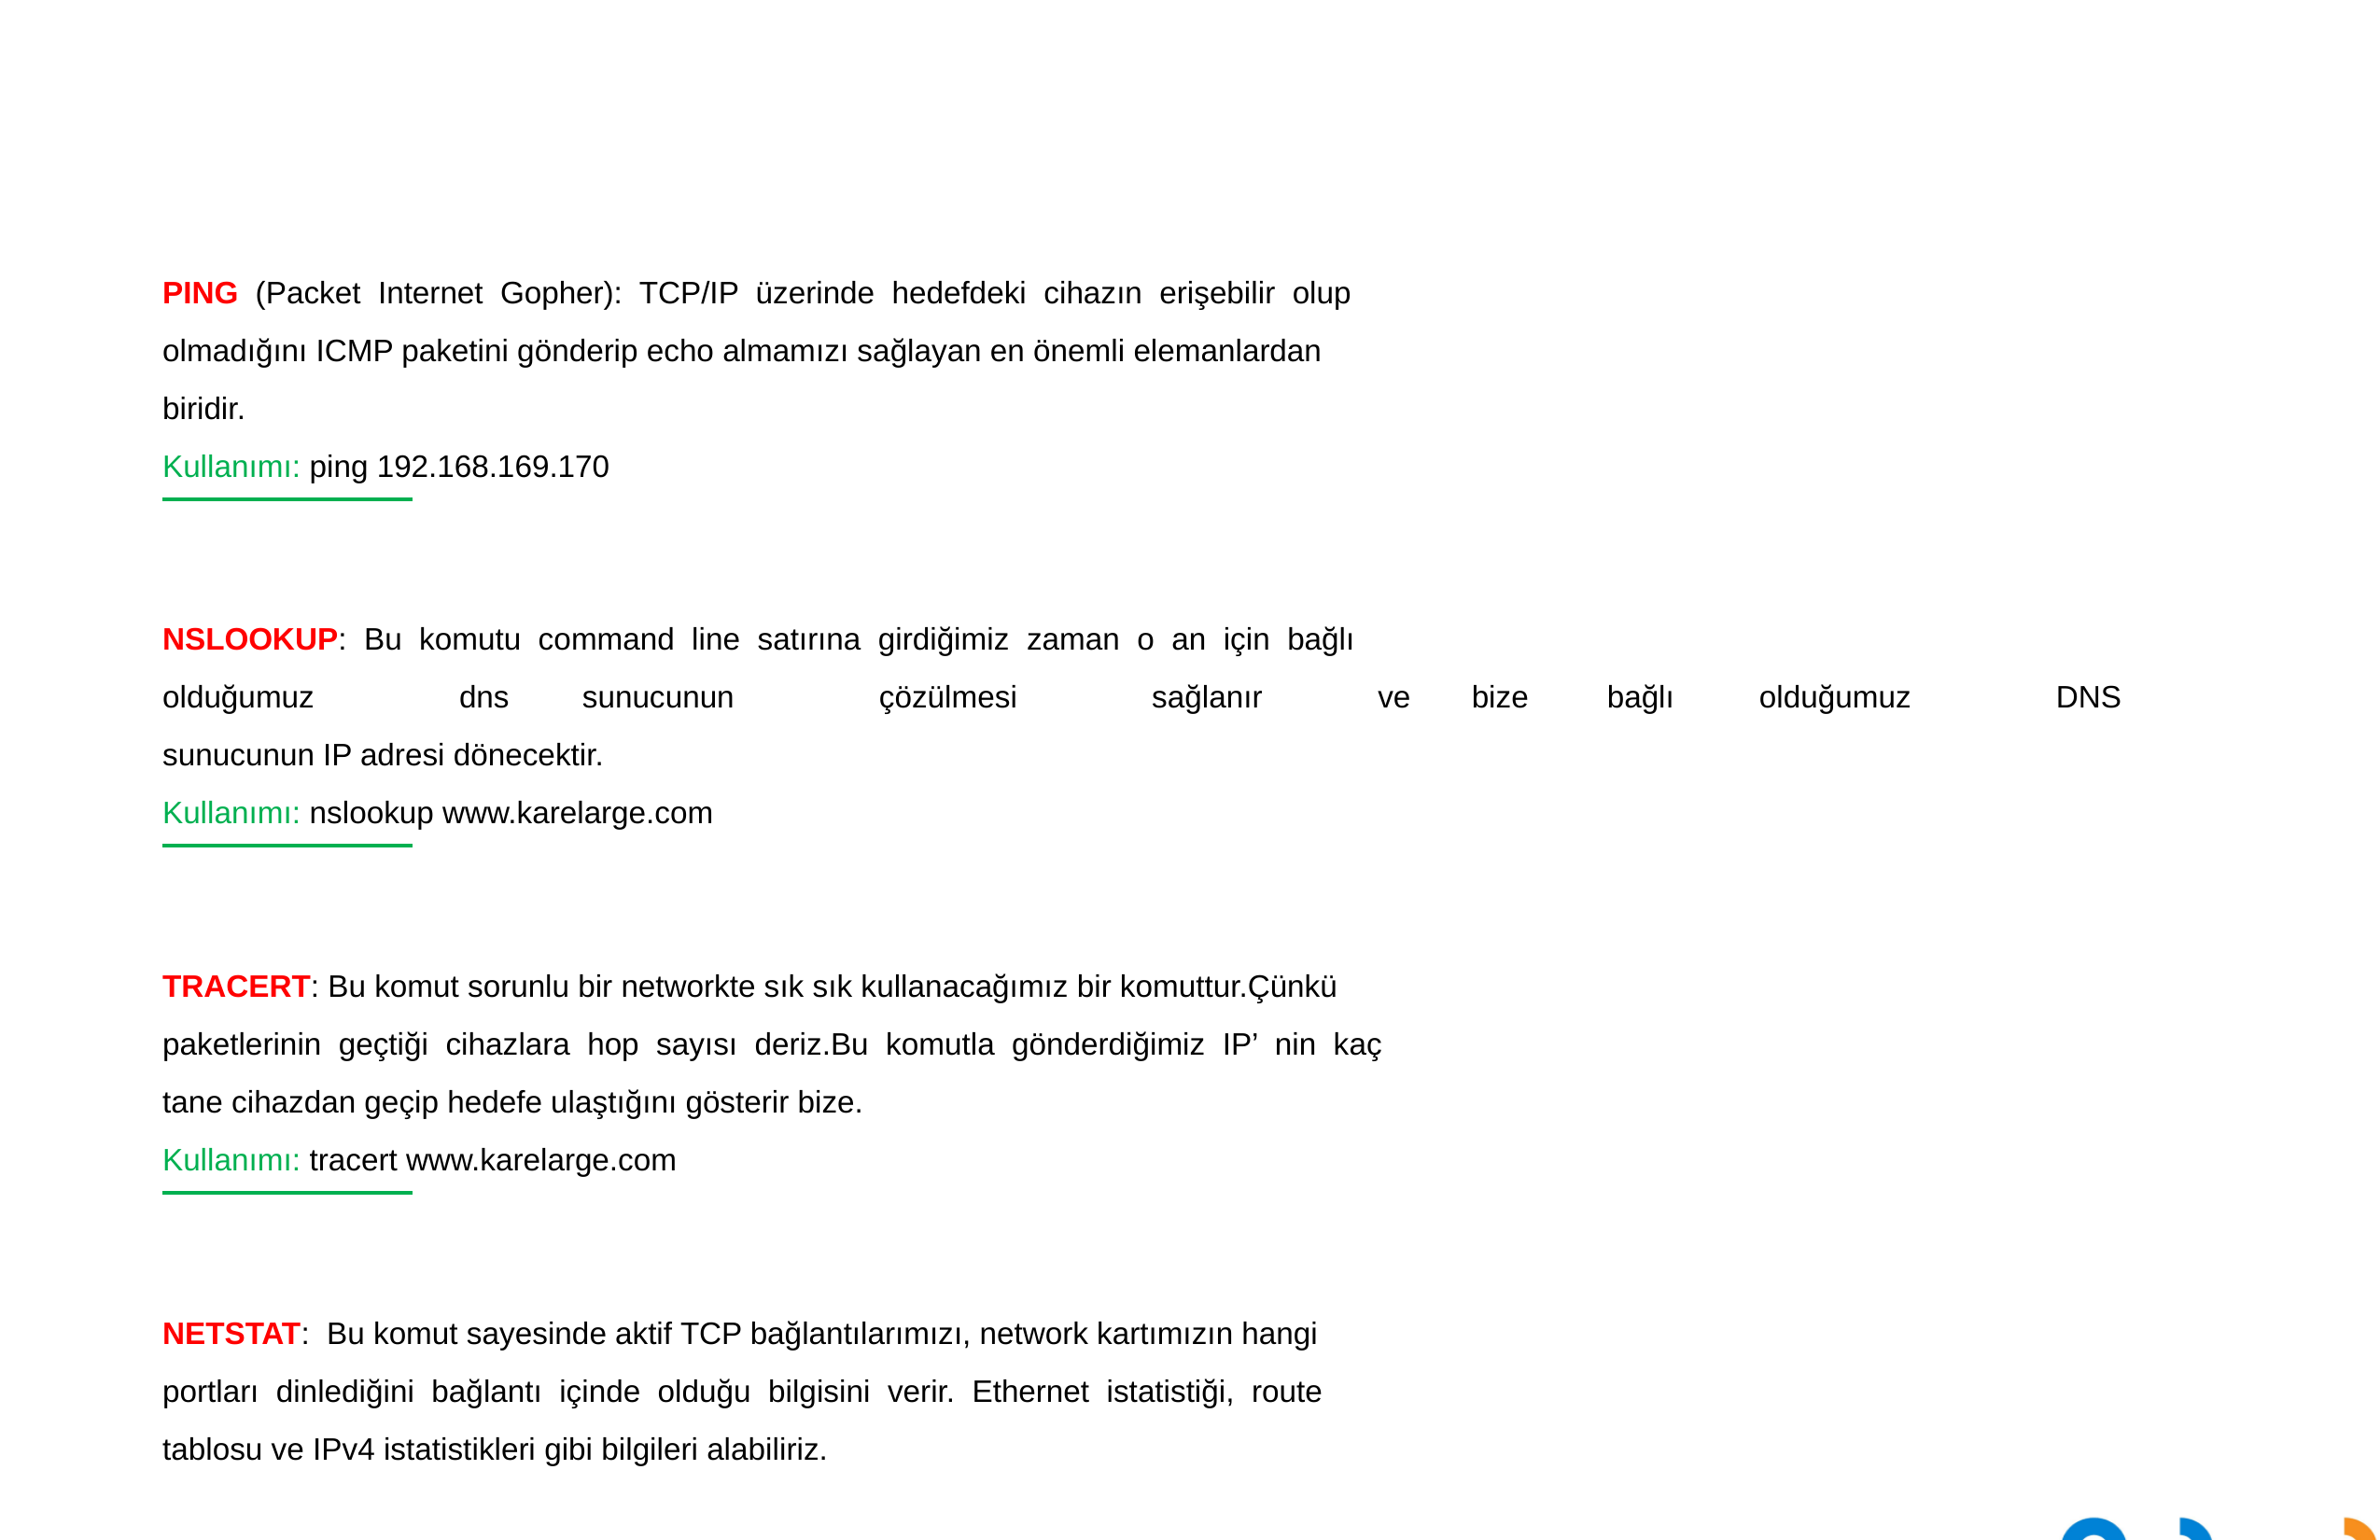

PING (Packet Internet Gopher): TCP/IP üzerinde hedefdeki cihazın erişebilir olup
olmadığını ICMP paketini gönderip echo almamızı sağlayan en önemli elemanlardan
biridir.
Kullanımı: ping 192.168.169.170
NSLOOKUP: Bu komutu command line satırına girdiğimiz zaman o an için bağlı
olduğumuz
dns
sunucunun
çözülmesi
sağlanır
ve
bize
bağlı
olduğumuz
DNS
sunucunun IP adresi dönecektir.
Kullanımı: nslookup www.karelarge.com
TRACERT: Bu komut sorunlu bir networkte sık sık kullanacağımız bir komuttur.Çünkü
paketlerinin geçtiği cihazlara hop sayısı deriz.Bu komutla gönderdiğimiz IP’ nin kaç
tane cihazdan geçip hedefe ulaştığını gösterir bize.
Kullanımı: tracert www.karelarge.com
NETSTAT: Bu komut sayesinde aktif TCP bağlantılarımızı, network kartımızın hangi
portları dinlediğini bağlantı içinde olduğu bilgisini verir. Ethernet istatistiği, route
tablosu ve IPv4 istatistikleri gibi bilgileri alabiliriz.
Gizli, (c) 2011
105